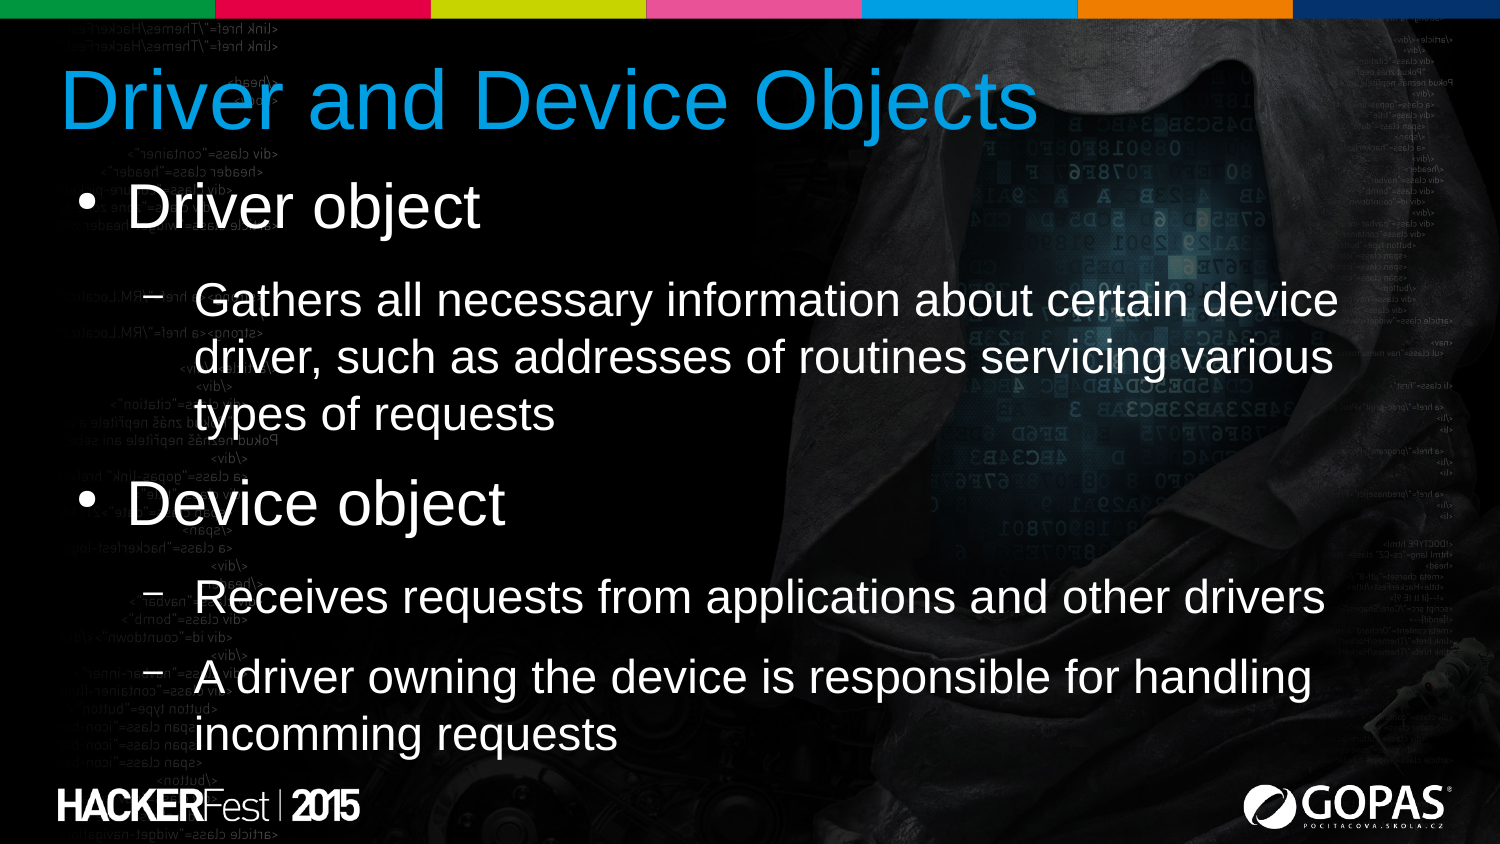

# Driver and Device Objects
Driver object
Gathers all necessary information about certain device driver, such as addresses of routines servicing various types of requests
Device object
Receives requests from applications and other drivers
A driver owning the device is responsible for handling incomming requests